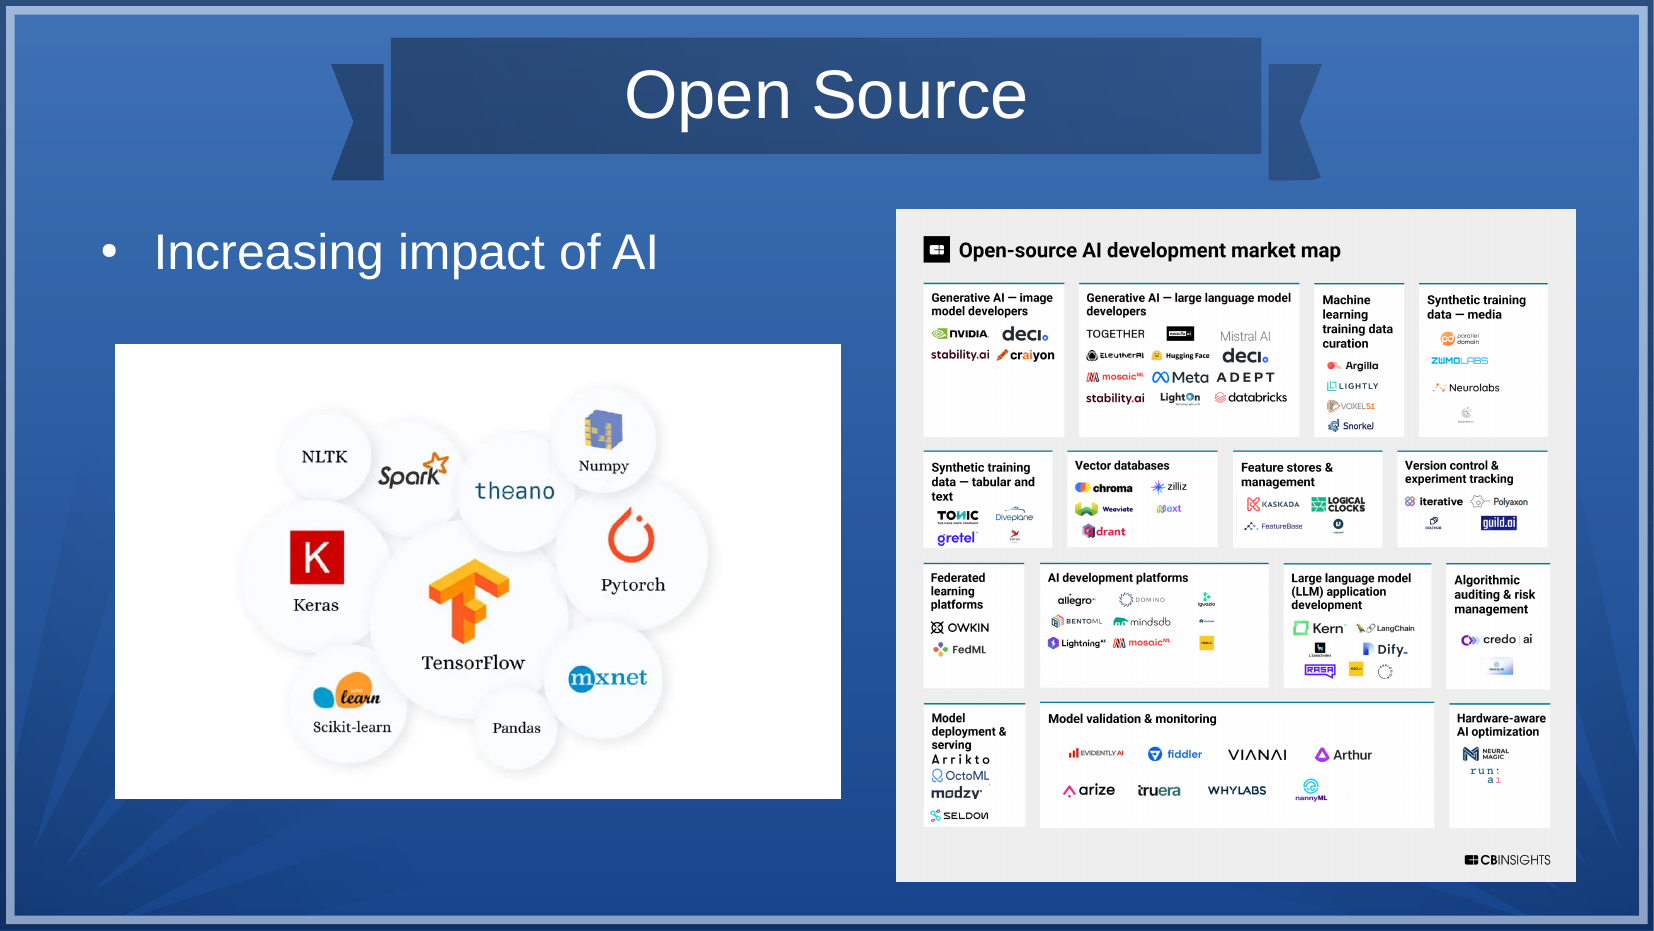

# Open Source
Increasing impact of AI